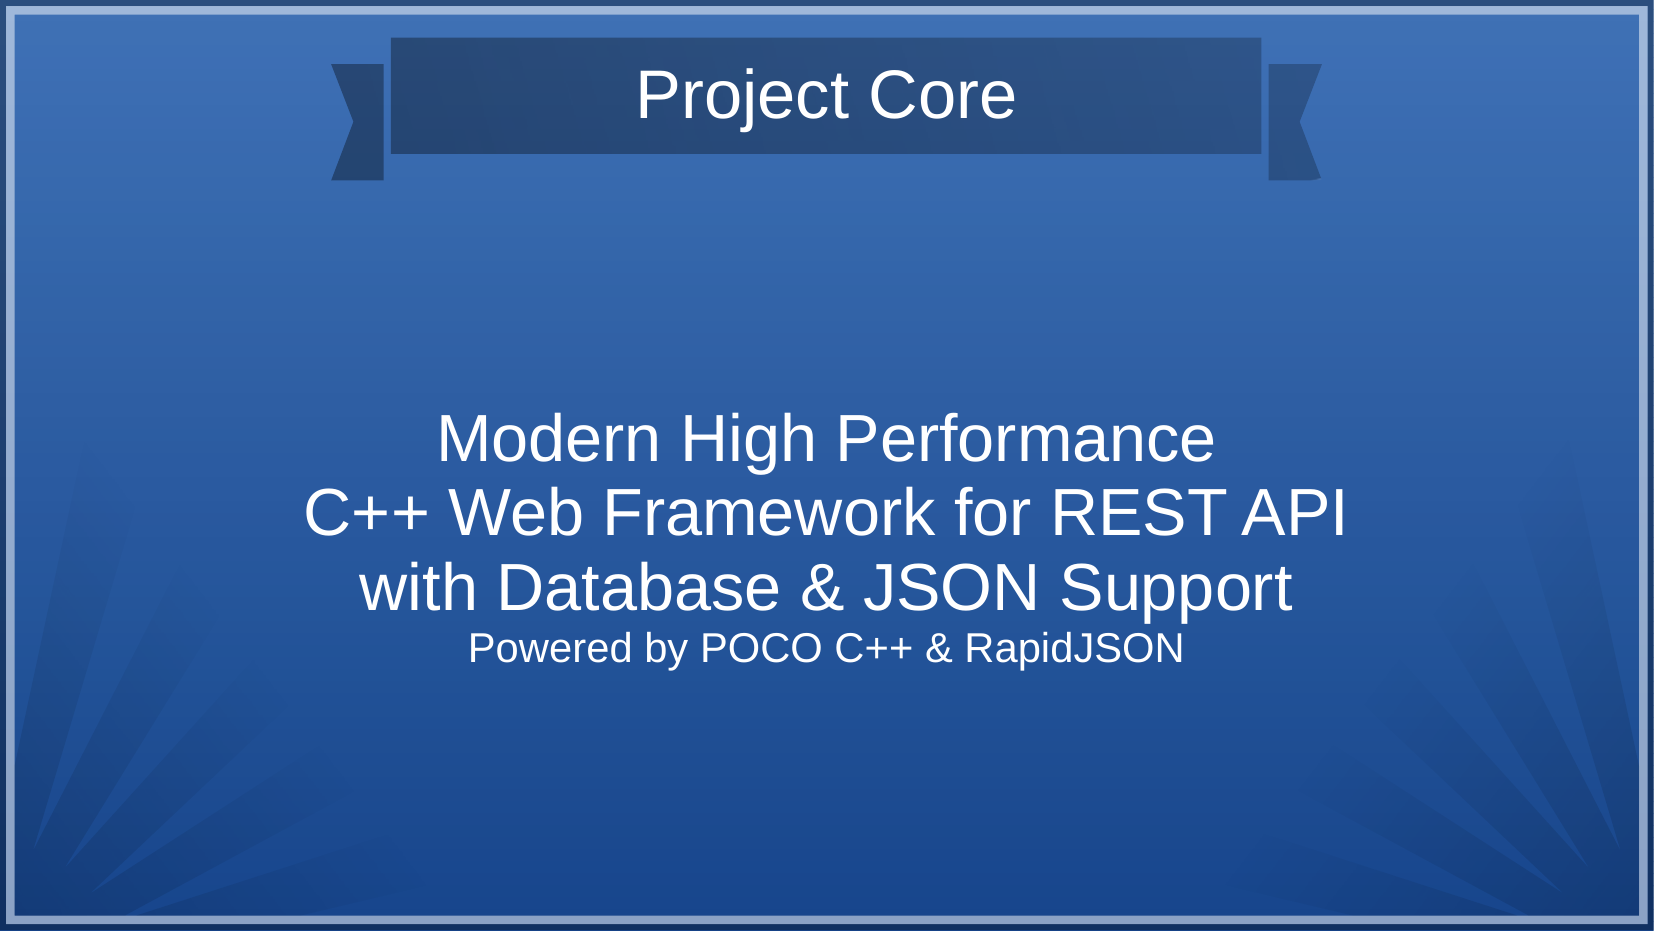

Project Core
# Modern High Performance
C++ Web Framework for REST API
with Database & JSON Support
Powered by POCO C++ & RapidJSON